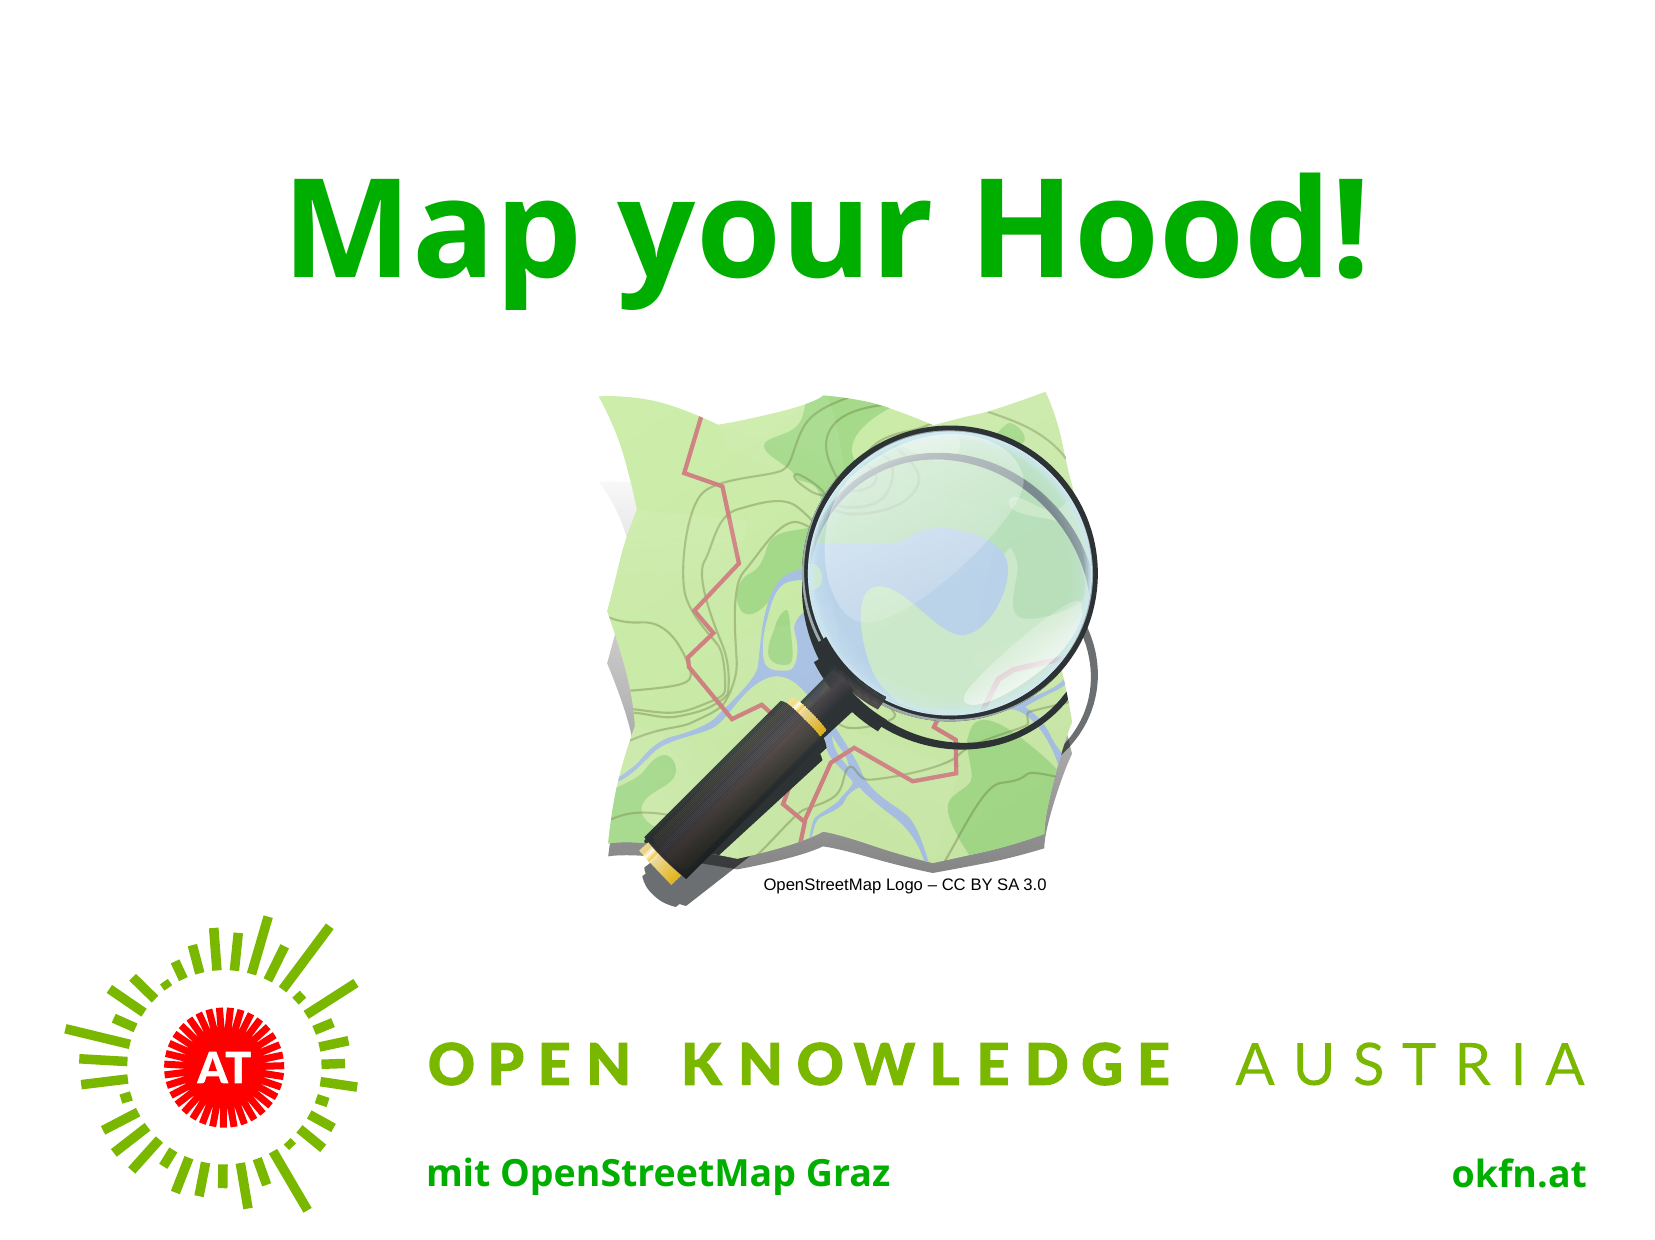

# Map your Hood!
OpenStreetMap Logo – CC BY SA 3.0
mit OpenStreetMap Graz
okfn.at